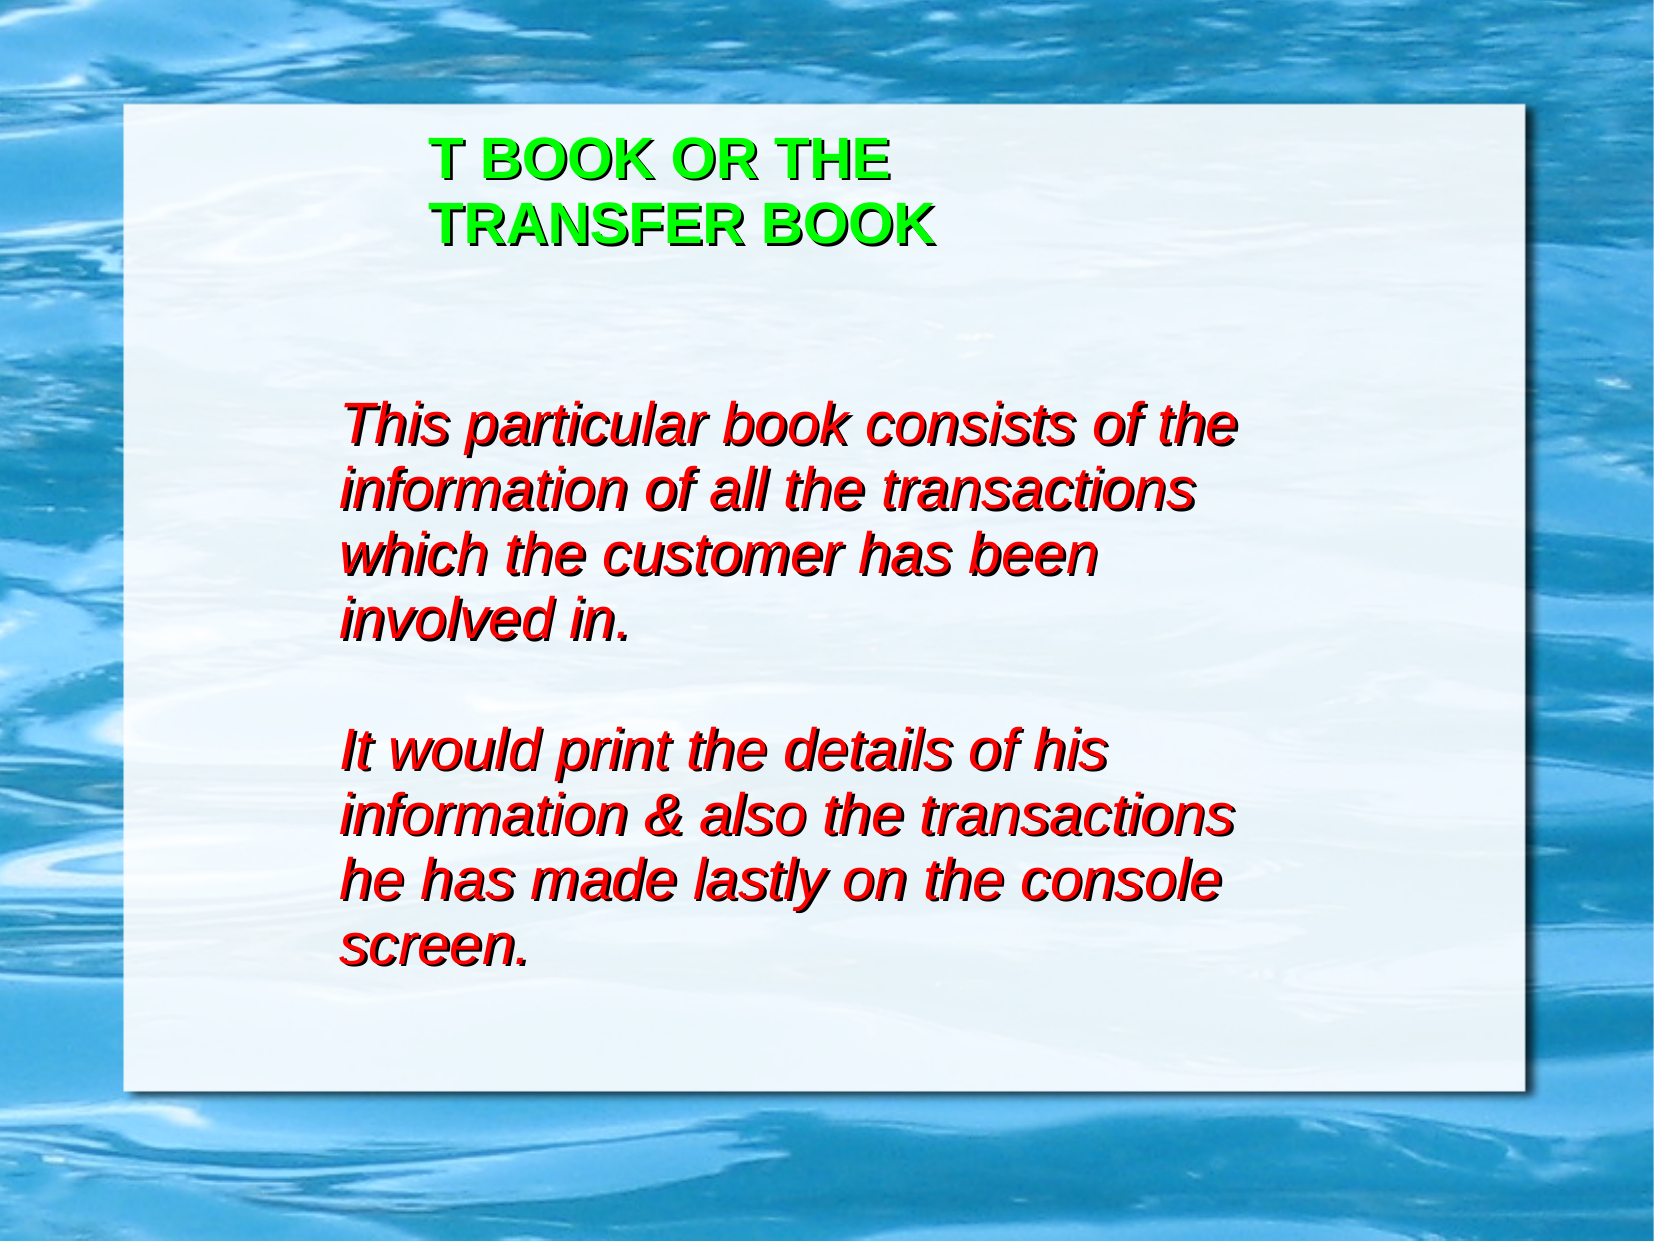

T BOOK OR THE TRANSFER BOOK
This particular book consists of the information of all the transactions which the customer has been involved in.
It would print the details of his information & also the transactions he has made lastly on the console screen.